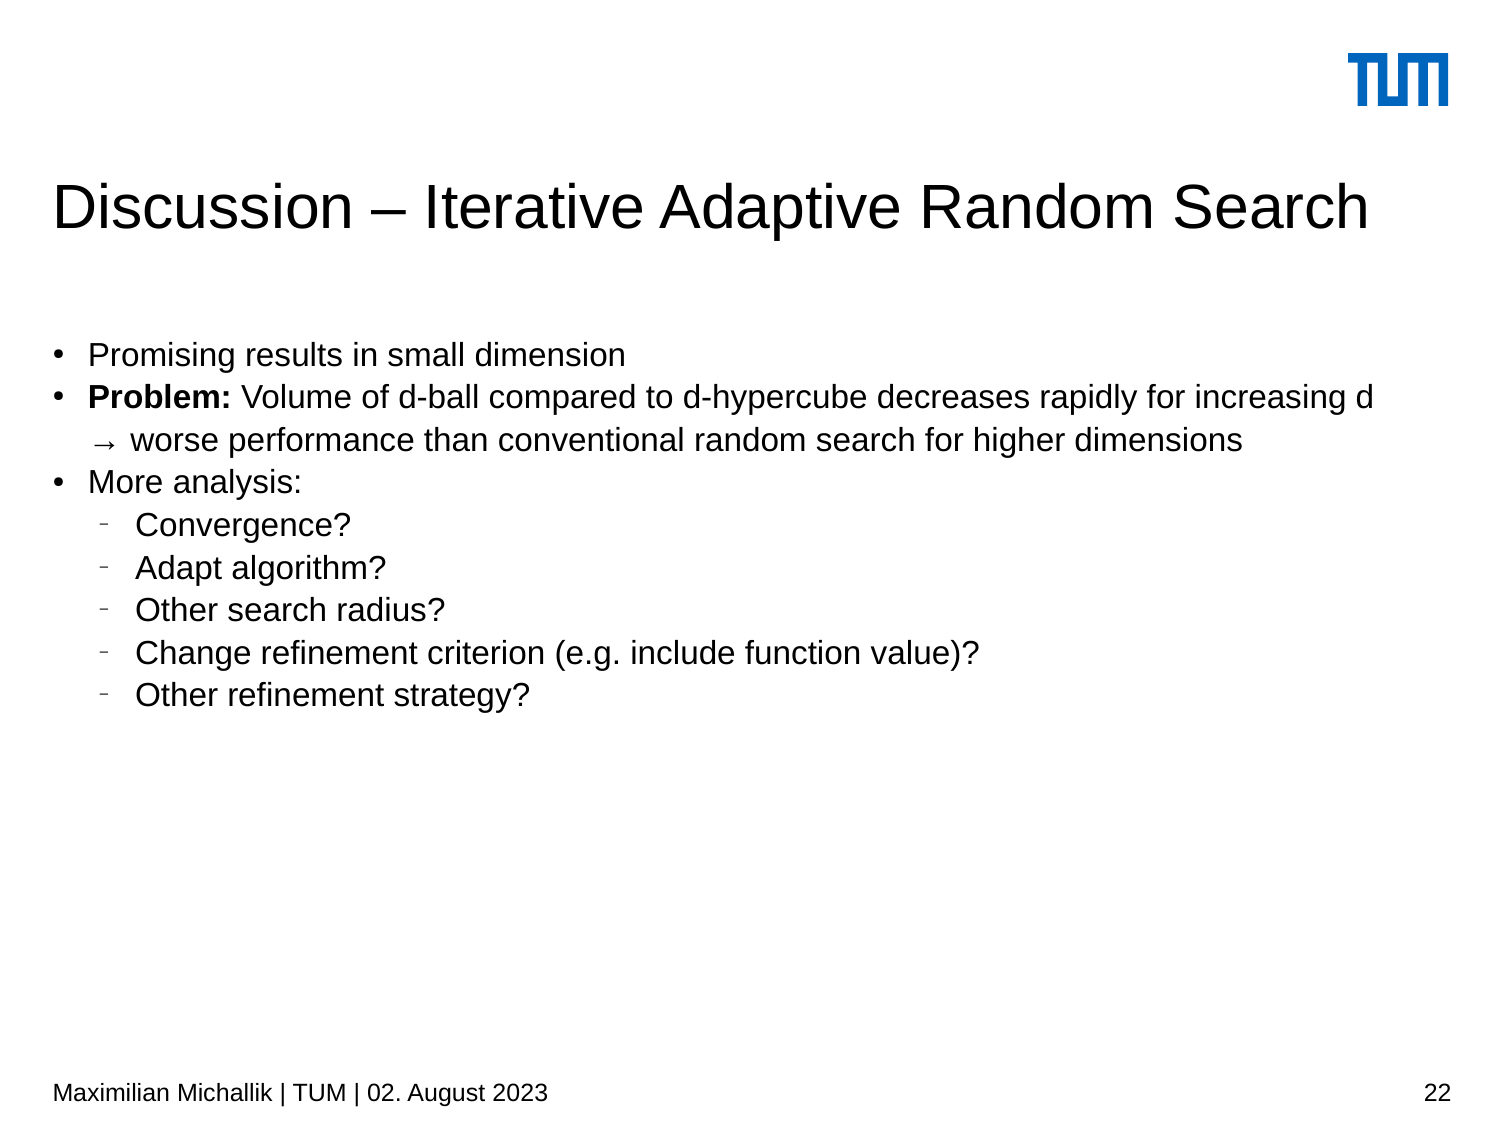

# Discussion – Iterative Adaptive Random Search
Promising results in small dimension
Problem: Volume of d-ball compared to d-hypercube decreases rapidly for increasing d
→ worse performance than conventional random search for higher dimensions
More analysis:
Convergence?
Adapt algorithm?
Other search radius?
Change refinement criterion (e.g. include function value)?
Other refinement strategy?
Maximilian Michallik | TUM | 02. August 2023
22